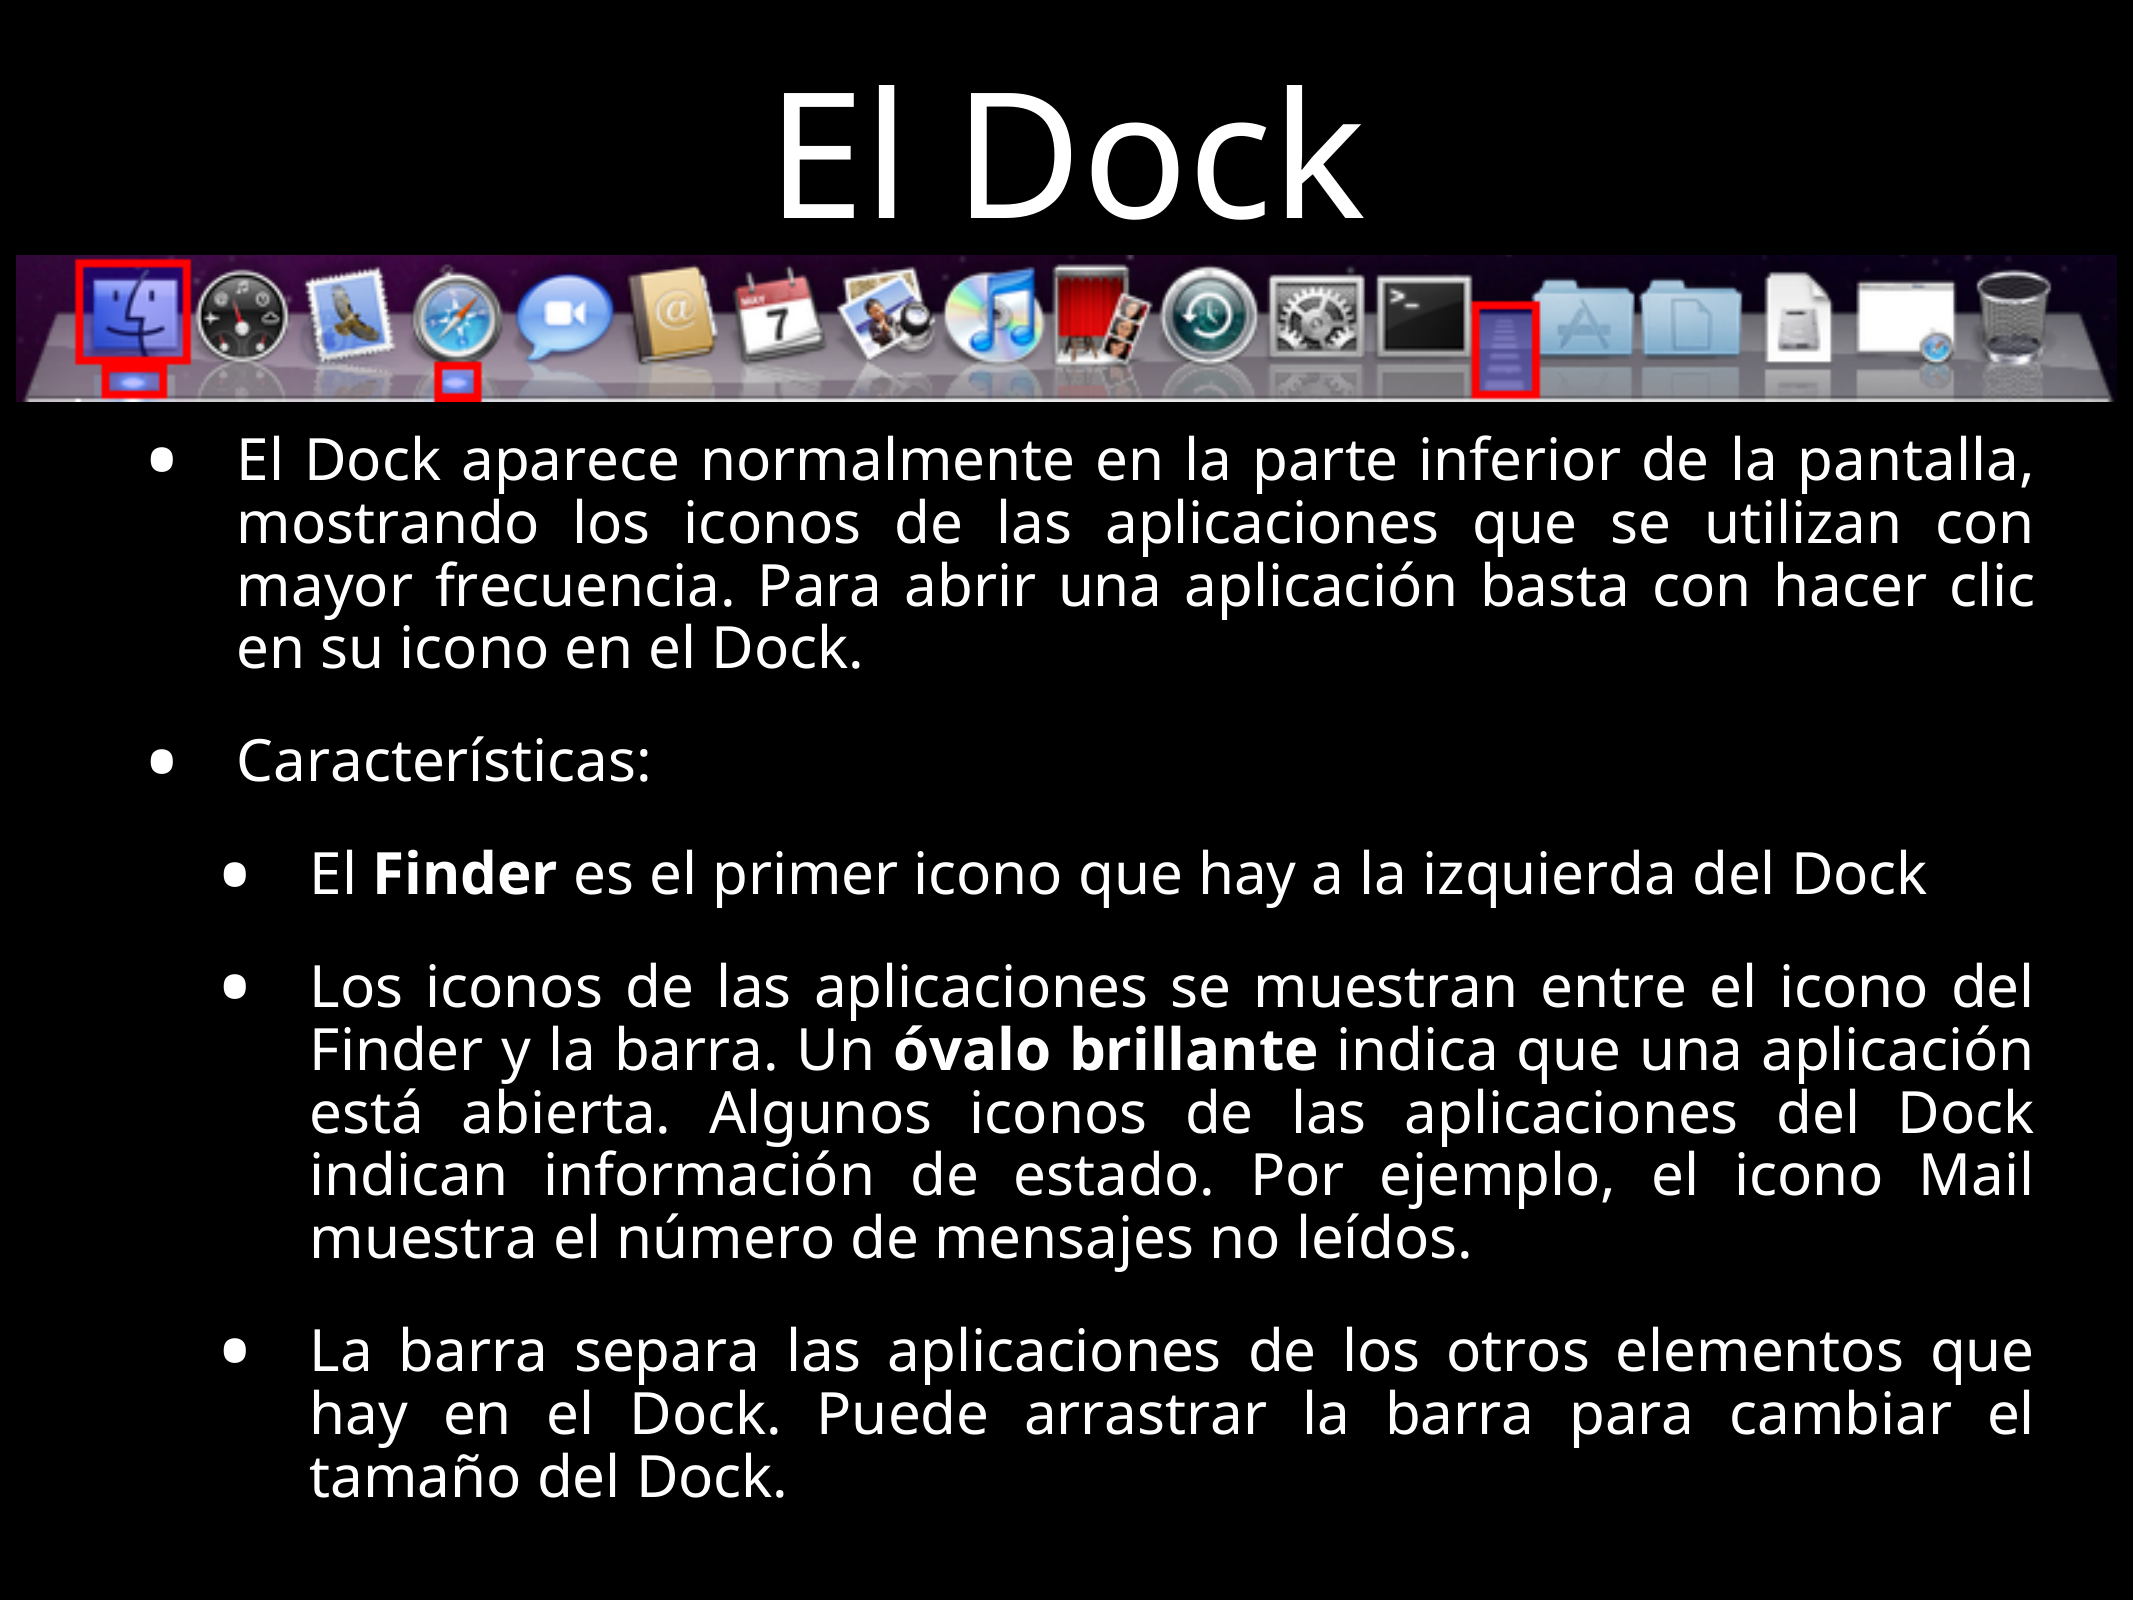

# El Dock
El Dock aparece normalmente en la parte inferior de la pantalla, mostrando los iconos de las aplicaciones que se utilizan con mayor frecuencia. Para abrir una aplicación basta con hacer clic en su icono en el Dock.
Características:
El Finder es el primer icono que hay a la izquierda del Dock
Los iconos de las aplicaciones se muestran entre el icono del Finder y la barra. Un óvalo brillante indica que una aplicación está abierta. Algunos iconos de las aplicaciones del Dock indican información de estado. Por ejemplo, el icono Mail muestra el número de mensajes no leídos.
La barra separa las aplicaciones de los otros elementos que hay en el Dock. Puede arrastrar la barra para cambiar el tamaño del Dock.